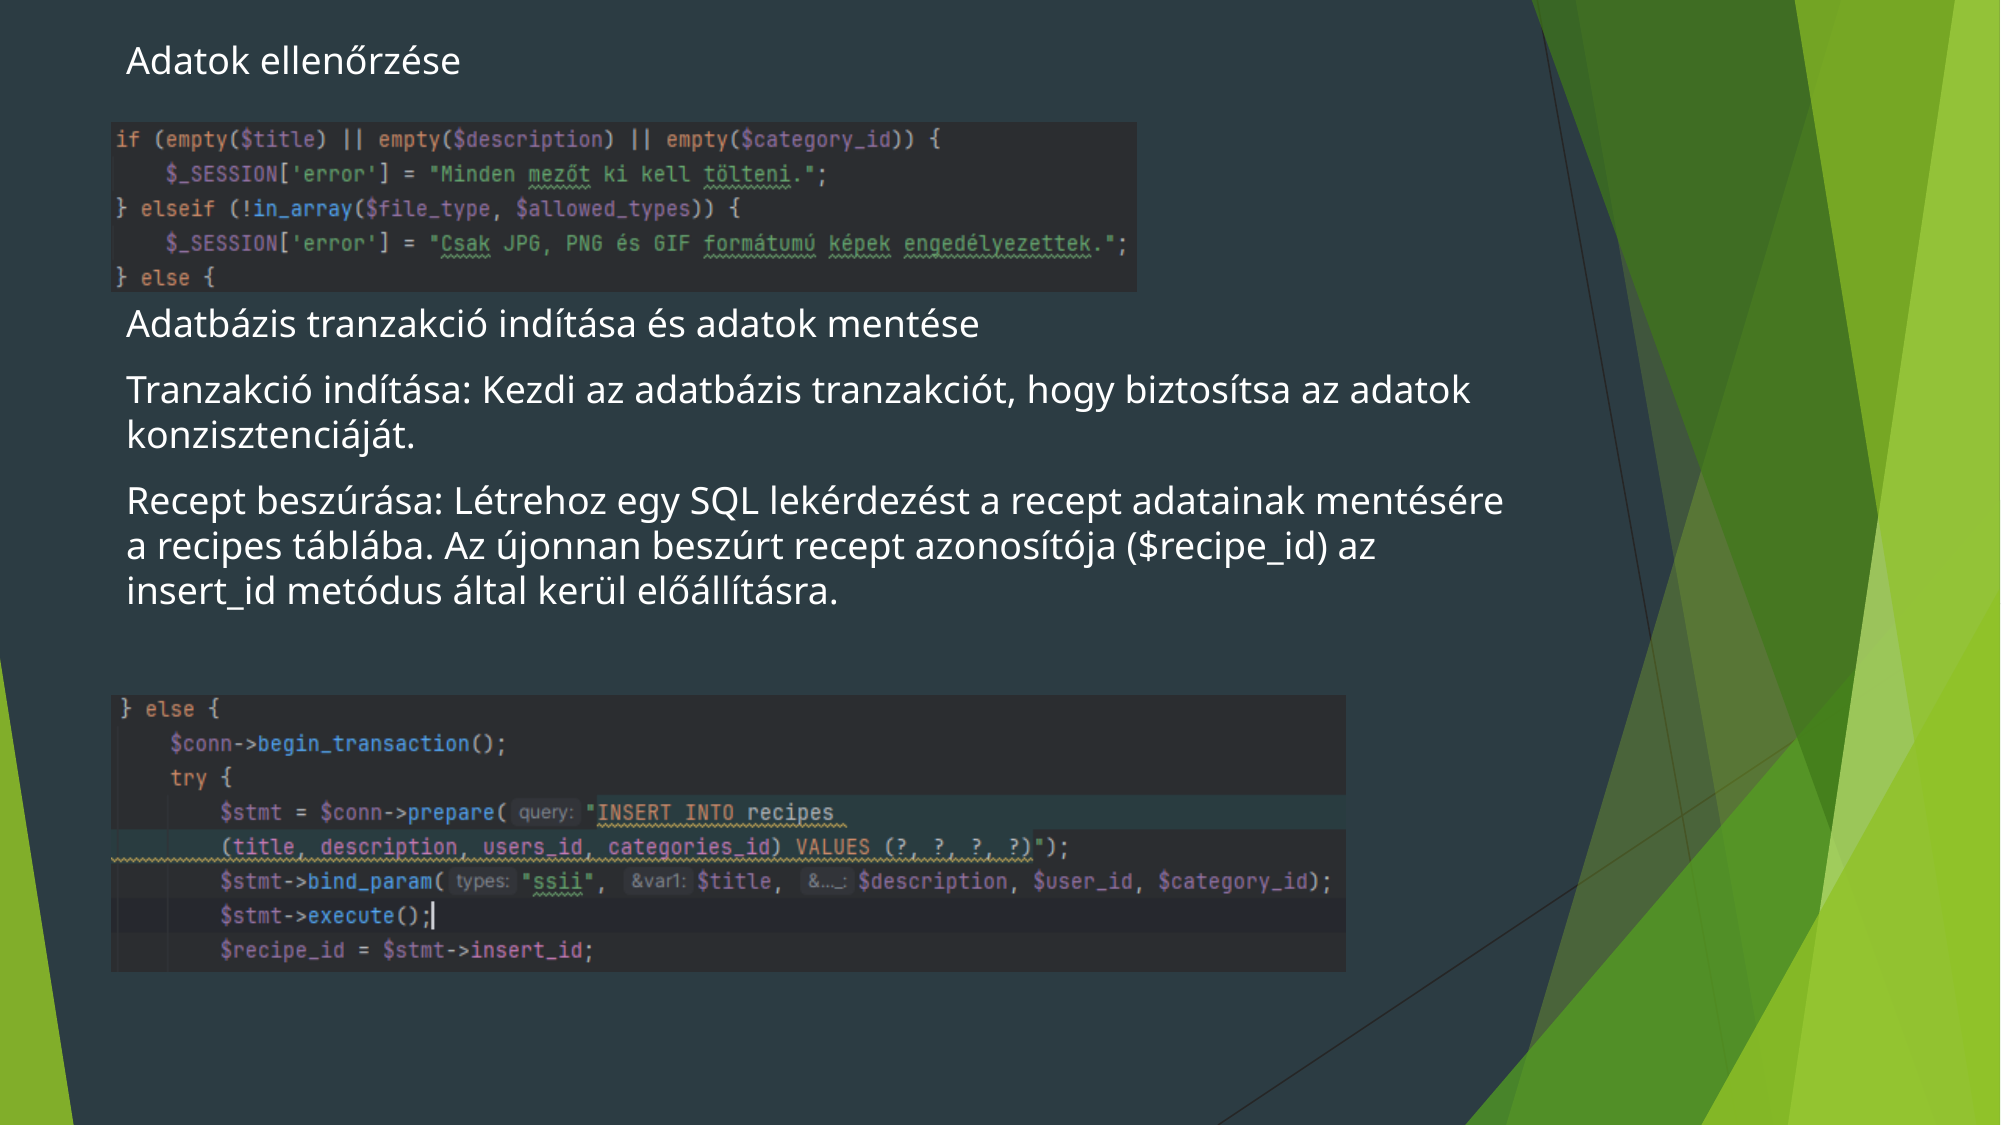

# Adatok ellenőrzése
Adatbázis tranzakció indítása és adatok mentése
Tranzakció indítása: Kezdi az adatbázis tranzakciót, hogy biztosítsa az adatok konzisztenciáját.
Recept beszúrása: Létrehoz egy SQL lekérdezést a recept adatainak mentésére a recipes táblába. Az újonnan beszúrt recept azonosítója ($recipe_id) az insert_id metódus által kerül előállításra.